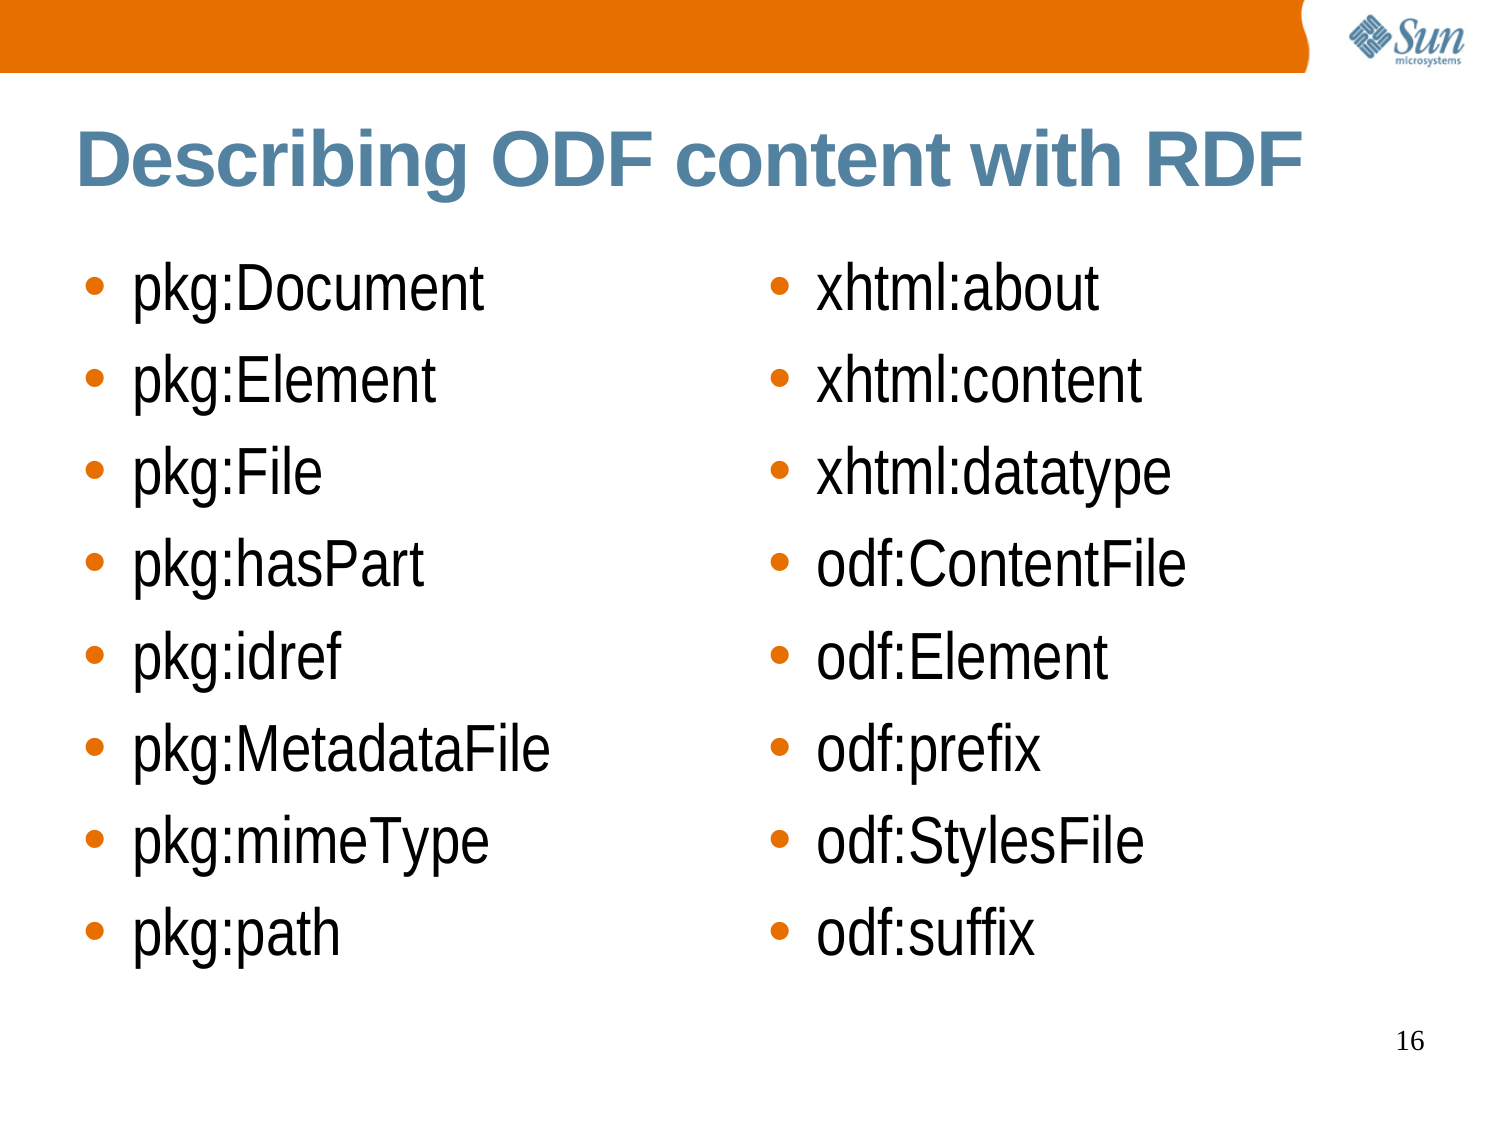

# Describing ODF content with RDF
pkg:Document
pkg:Element
pkg:File
pkg:hasPart
pkg:idref
pkg:MetadataFile
pkg:mimeType
pkg:path
xhtml:about
xhtml:content
xhtml:datatype
odf:ContentFile
odf:Element
odf:prefix
odf:StylesFile
odf:suffix
16